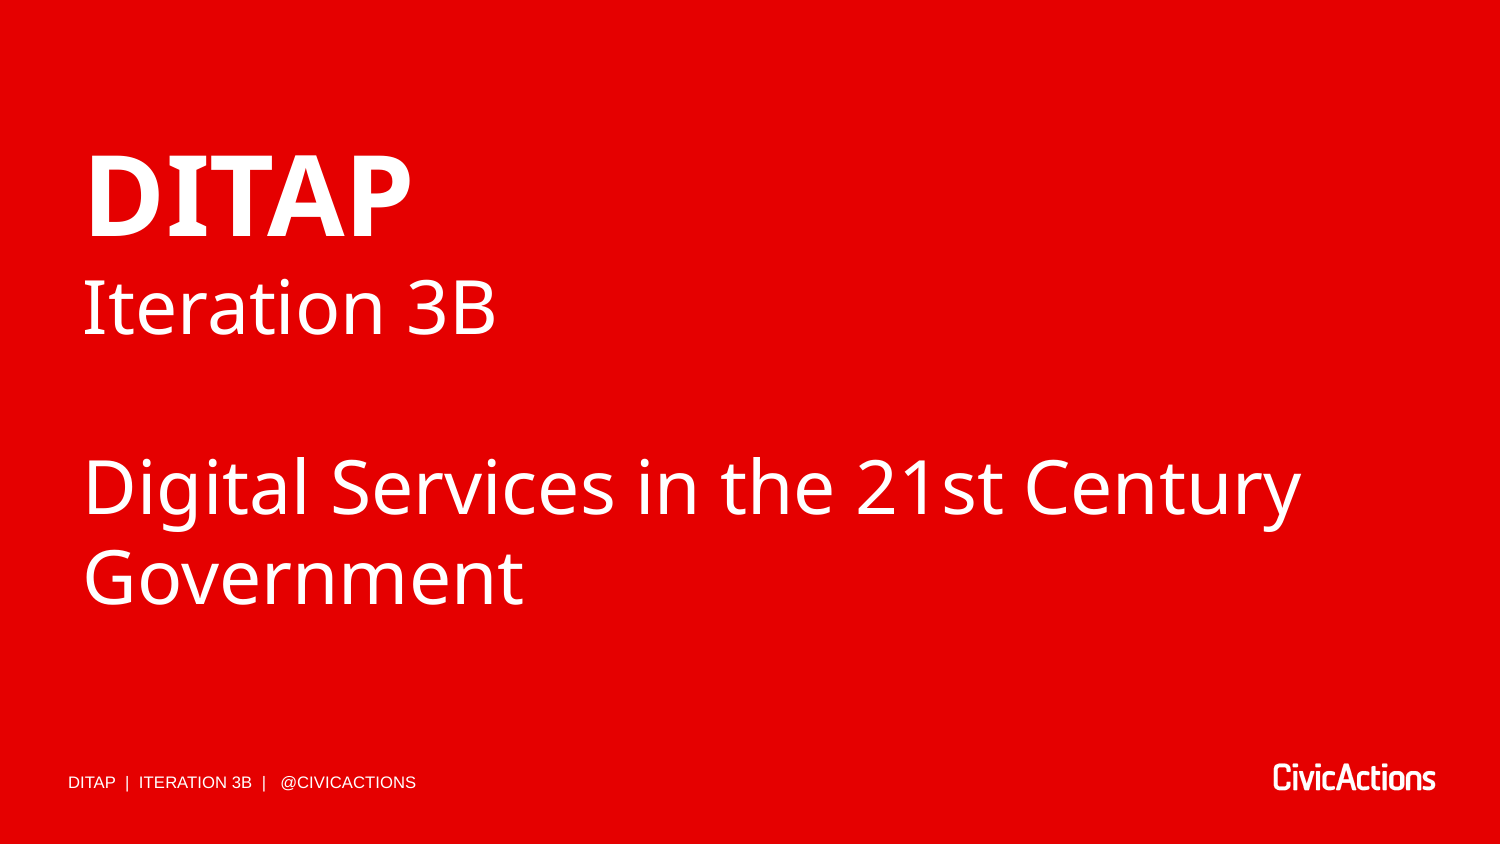

# DITAP Iteration 3B Digital Services in the 21st Century Government